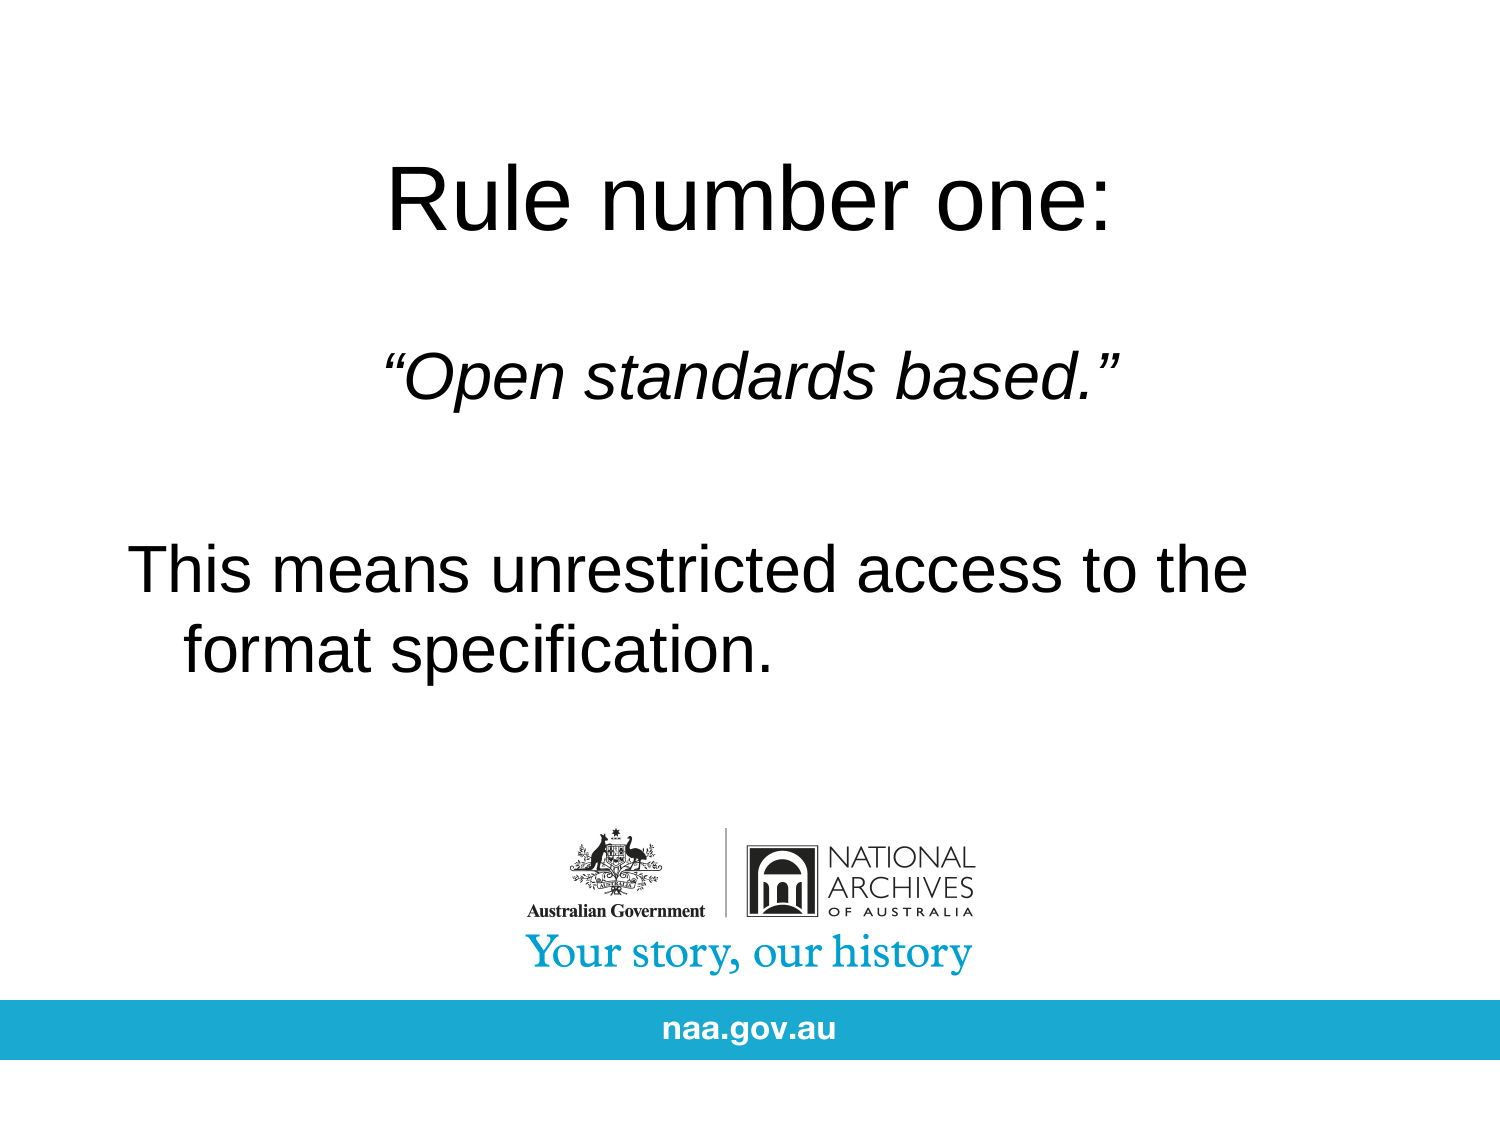

# Rule number one:
“Open standards based.”
This means unrestricted access to the format specification.